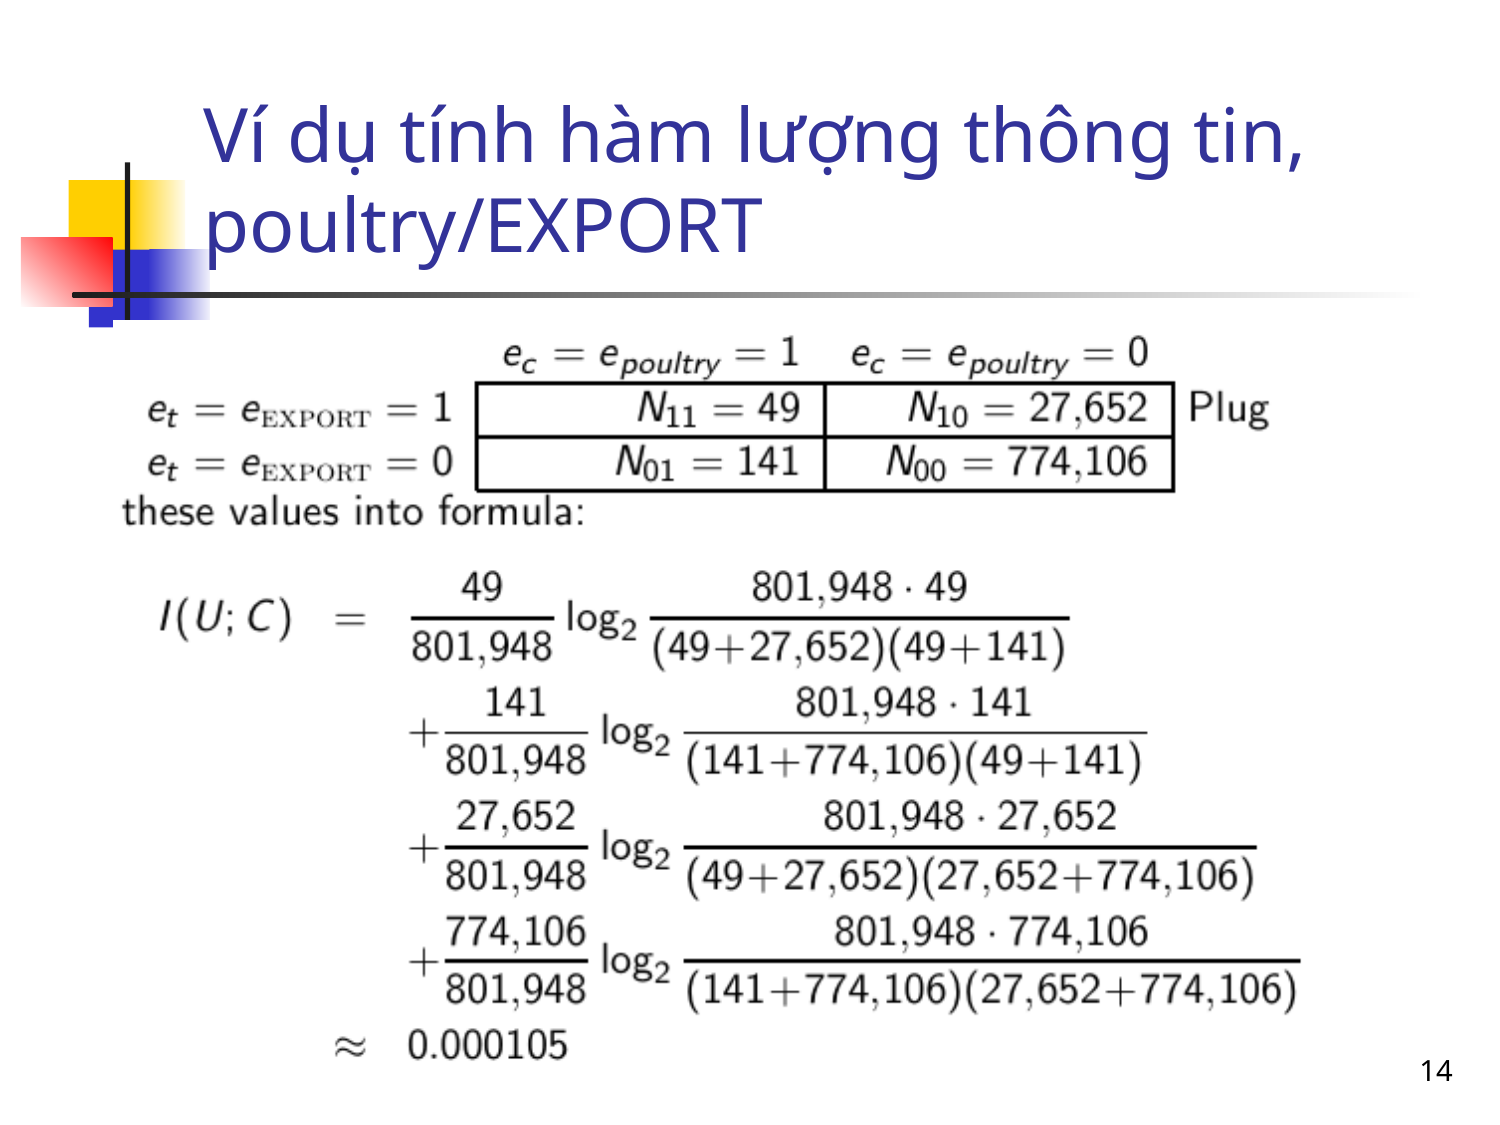

# Ví dụ tính hàm lượng thông tin, poultry/EXPORT